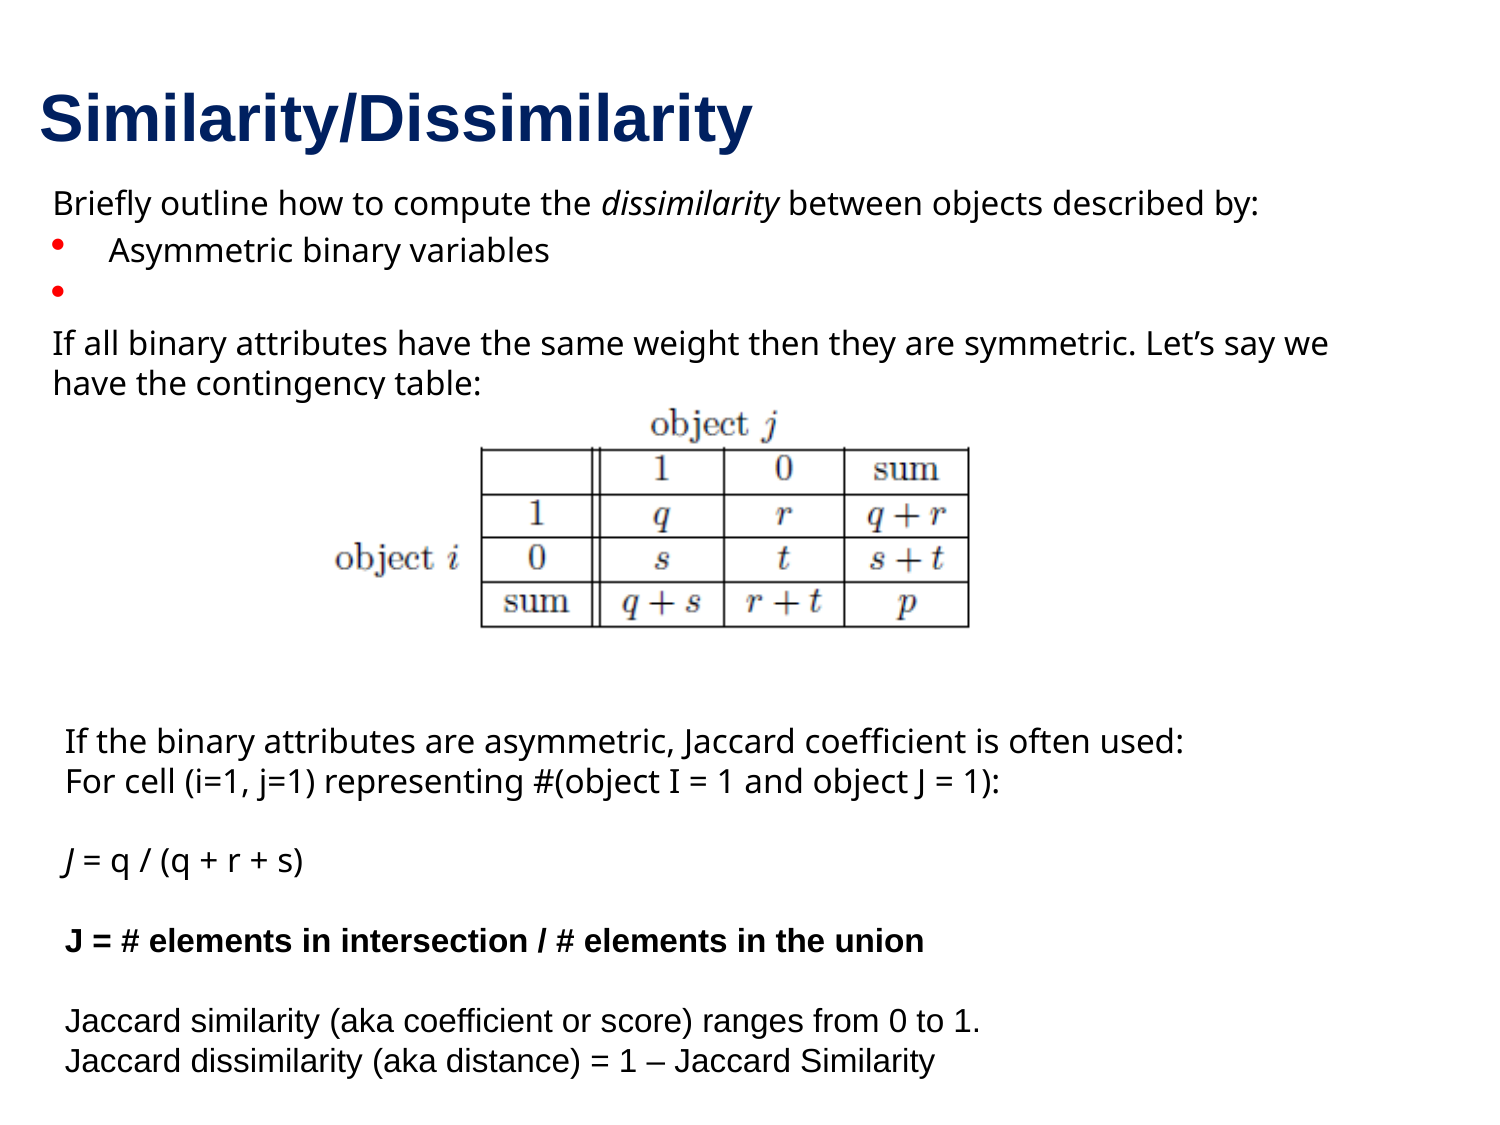

# Similarity/Dissimilarity
Briefly outline how to compute the dissimilarity between objects described by:
Asymmetric binary variables
If all binary attributes have the same weight then they are symmetric. Let’s say we have the contingency table:
If the binary attributes are asymmetric, Jaccard coefficient is often used:
For cell (i=1, j=1) representing #(object I = 1 and object J = 1):
J = q / (q + r + s)
J = # elements in intersection / # elements in the union
Jaccard similarity (aka coefficient or score) ranges from 0 to 1.
Jaccard dissimilarity (aka distance) = 1 – Jaccard Similarity